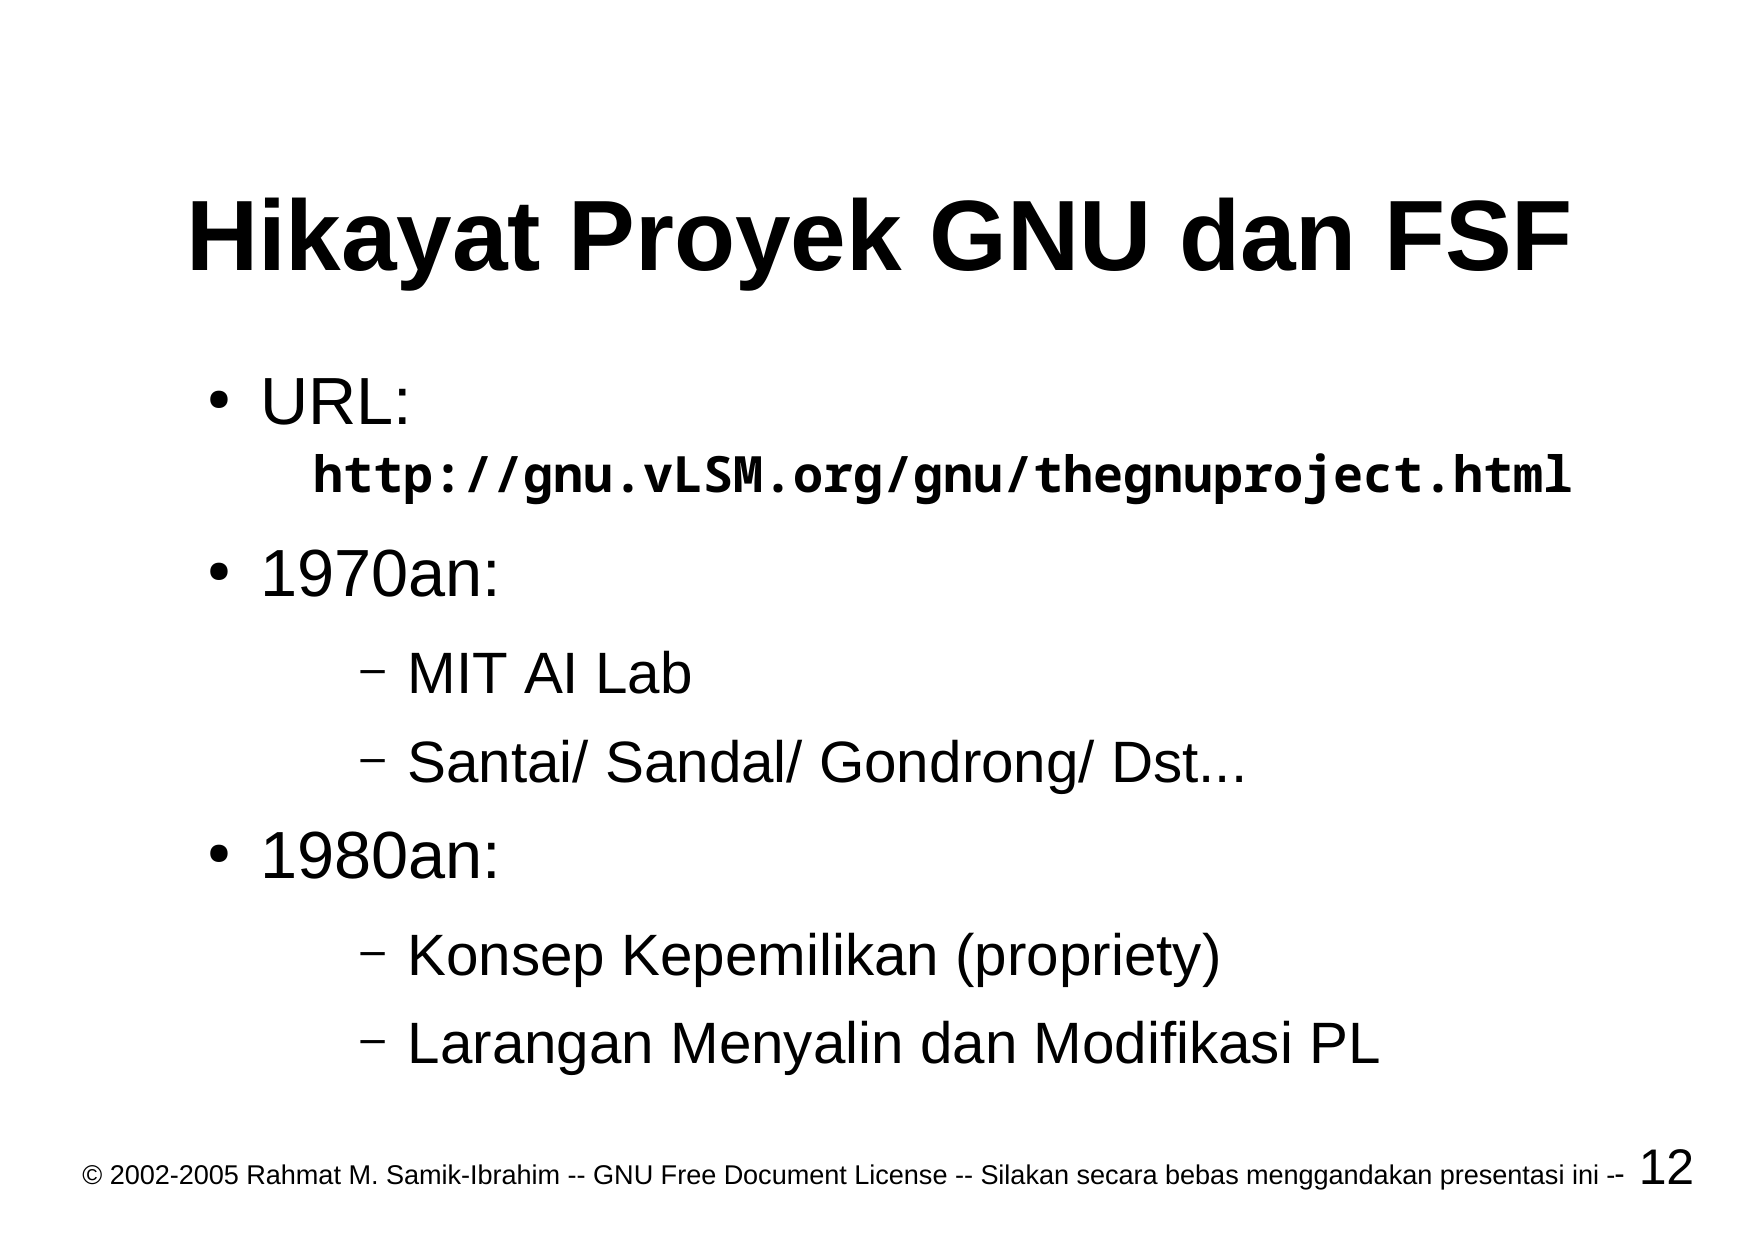

# Hikayat Proyek GNU dan FSF
URL: http://gnu.vLSM.org/gnu/thegnuproject.html
1970an:
MIT AI Lab
Santai/ Sandal/ Gondrong/ Dst...
1980an:
Konsep Kepemilikan (propriety)
Larangan Menyalin dan Modifikasi PL